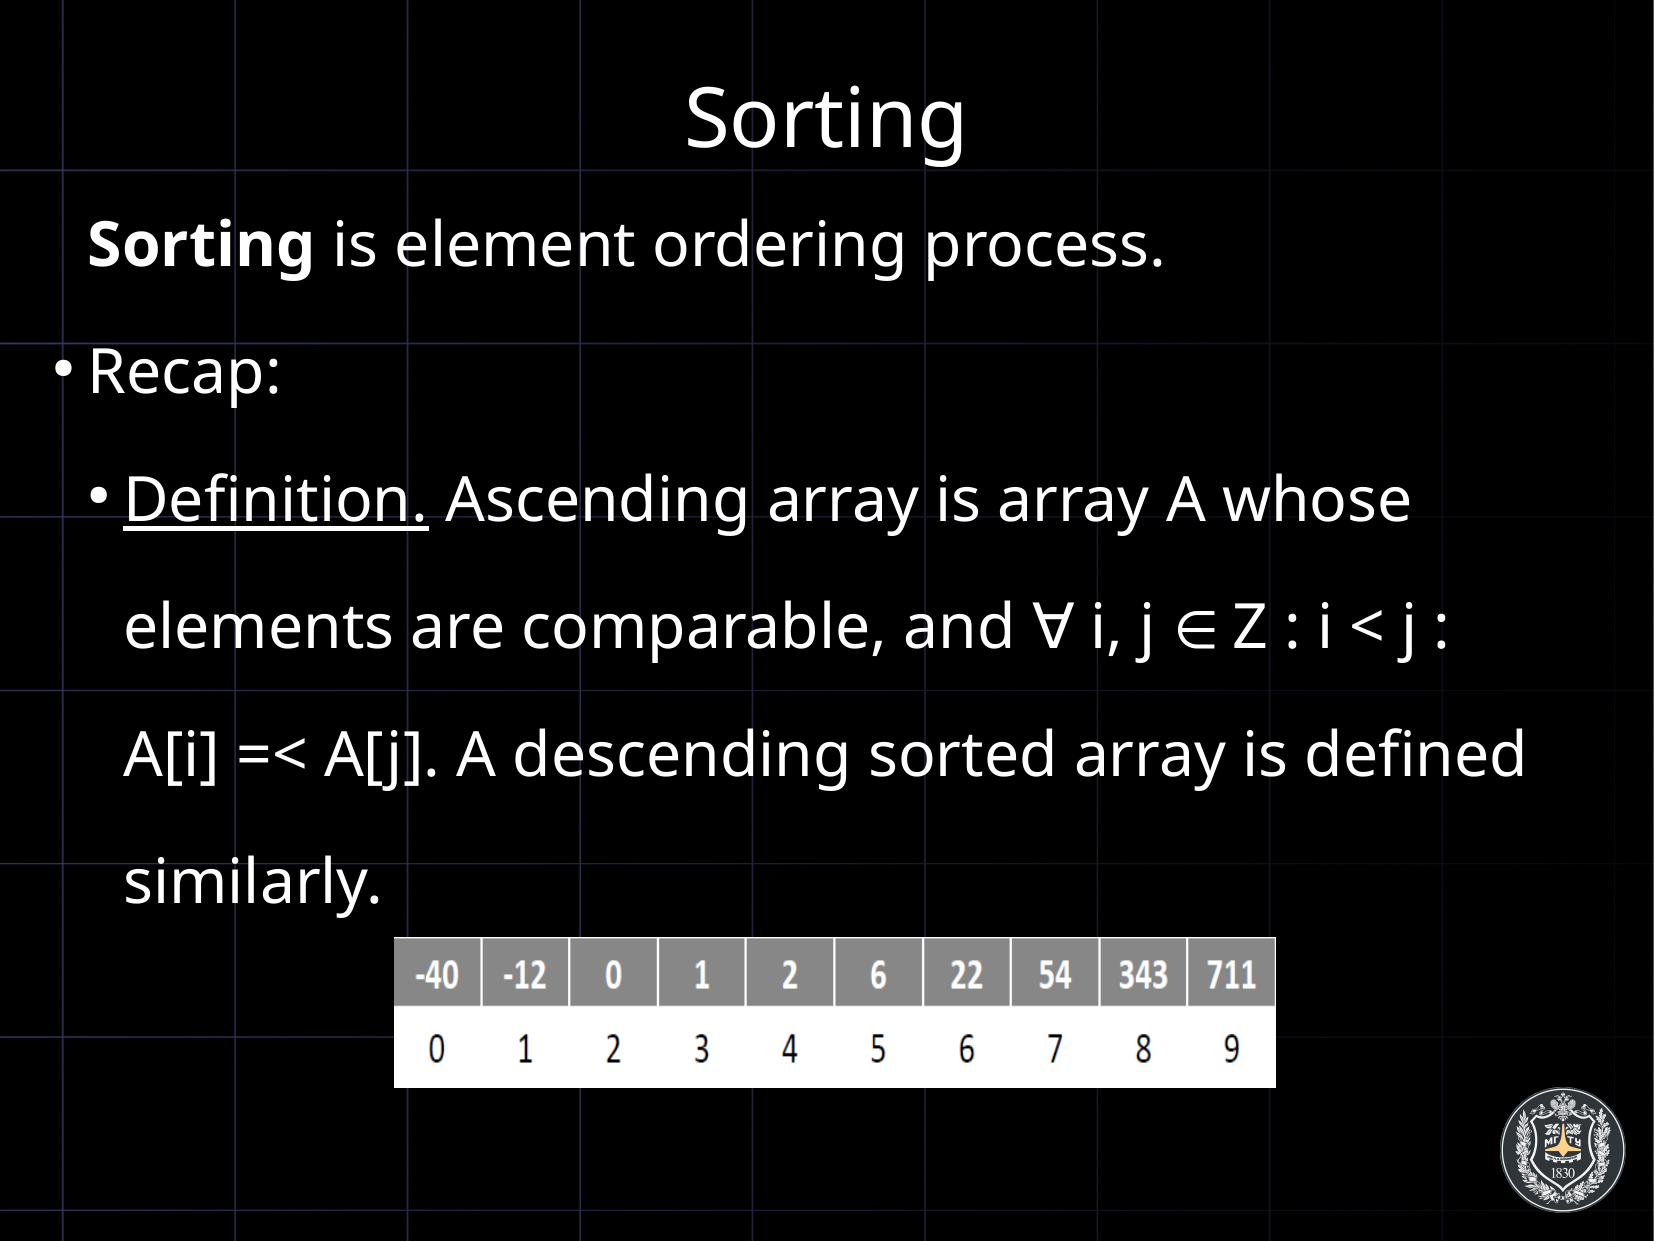

# Sorting
Sorting is element ordering process.
Recap:
Definition. Ascending array is array A whose elements are comparable, and ∀ i, j ∈ Z : i < j :
A[i] =< A[j]. A descending sorted array is defined similarly.